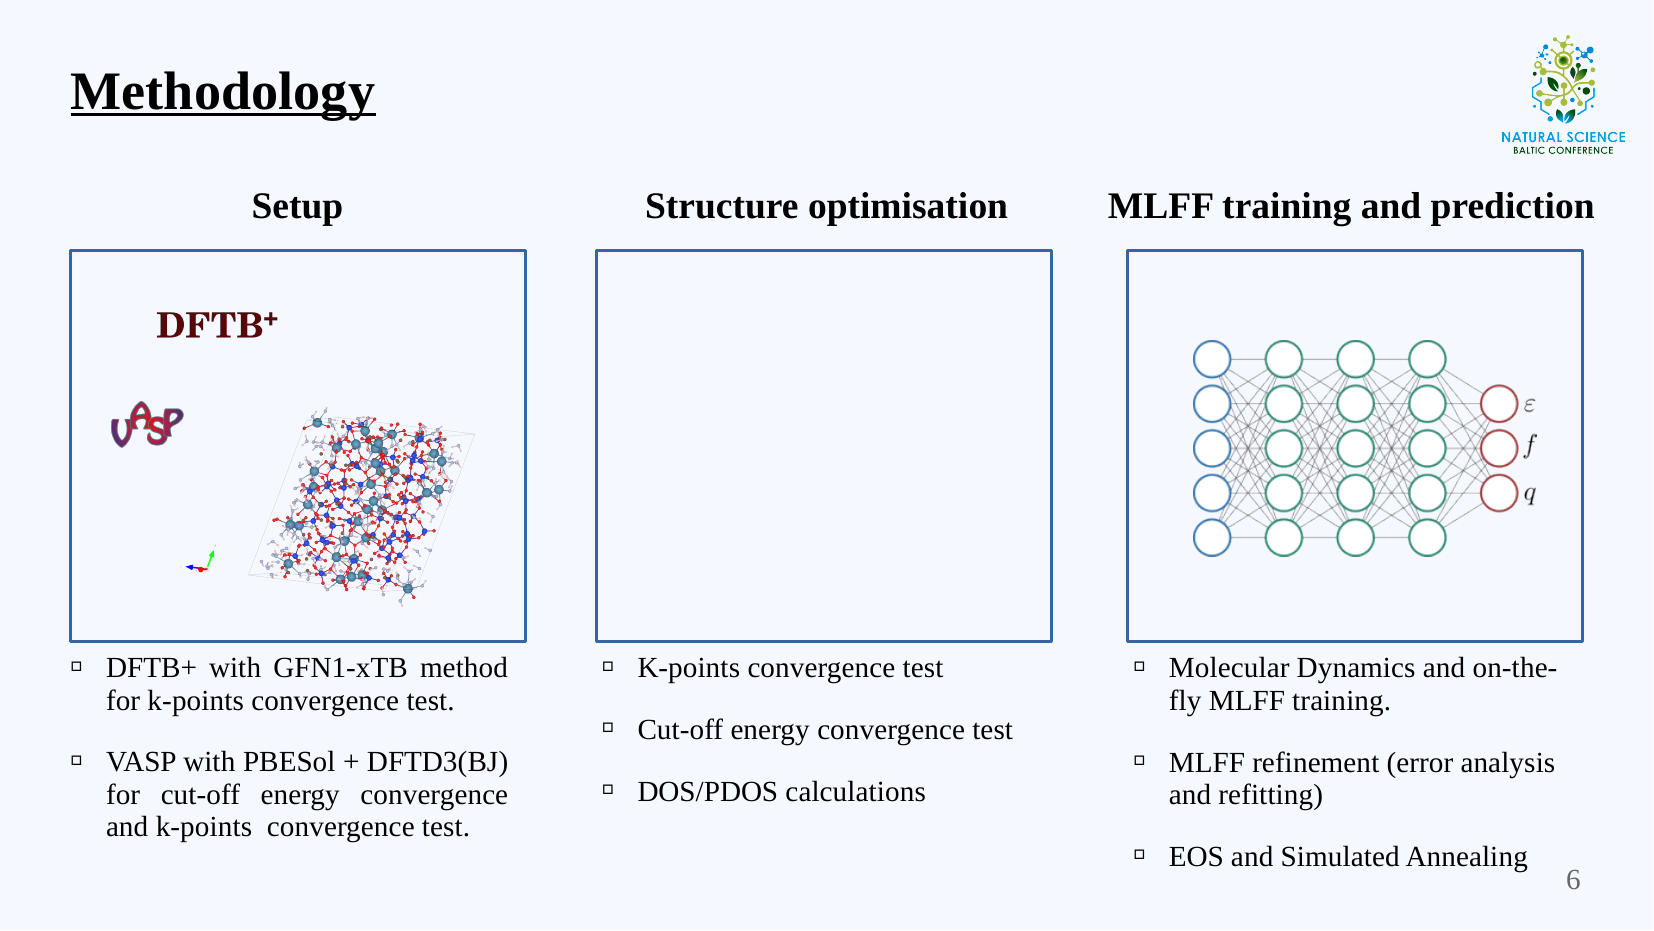

# Methodology
Setup
Structure optimisation
MLFF training and prediction
DFTB+ with GFN1-xTB method for k-points convergence test.
VASP with PBESol + DFTD3(BJ) for cut-off energy convergence and k-points convergence test.
K-points convergence test
Cut-off energy convergence test
DOS/PDOS calculations
Molecular Dynamics and on-the-fly MLFF training.
MLFF refinement (error analysis and refitting)
EOS and Simulated Annealing